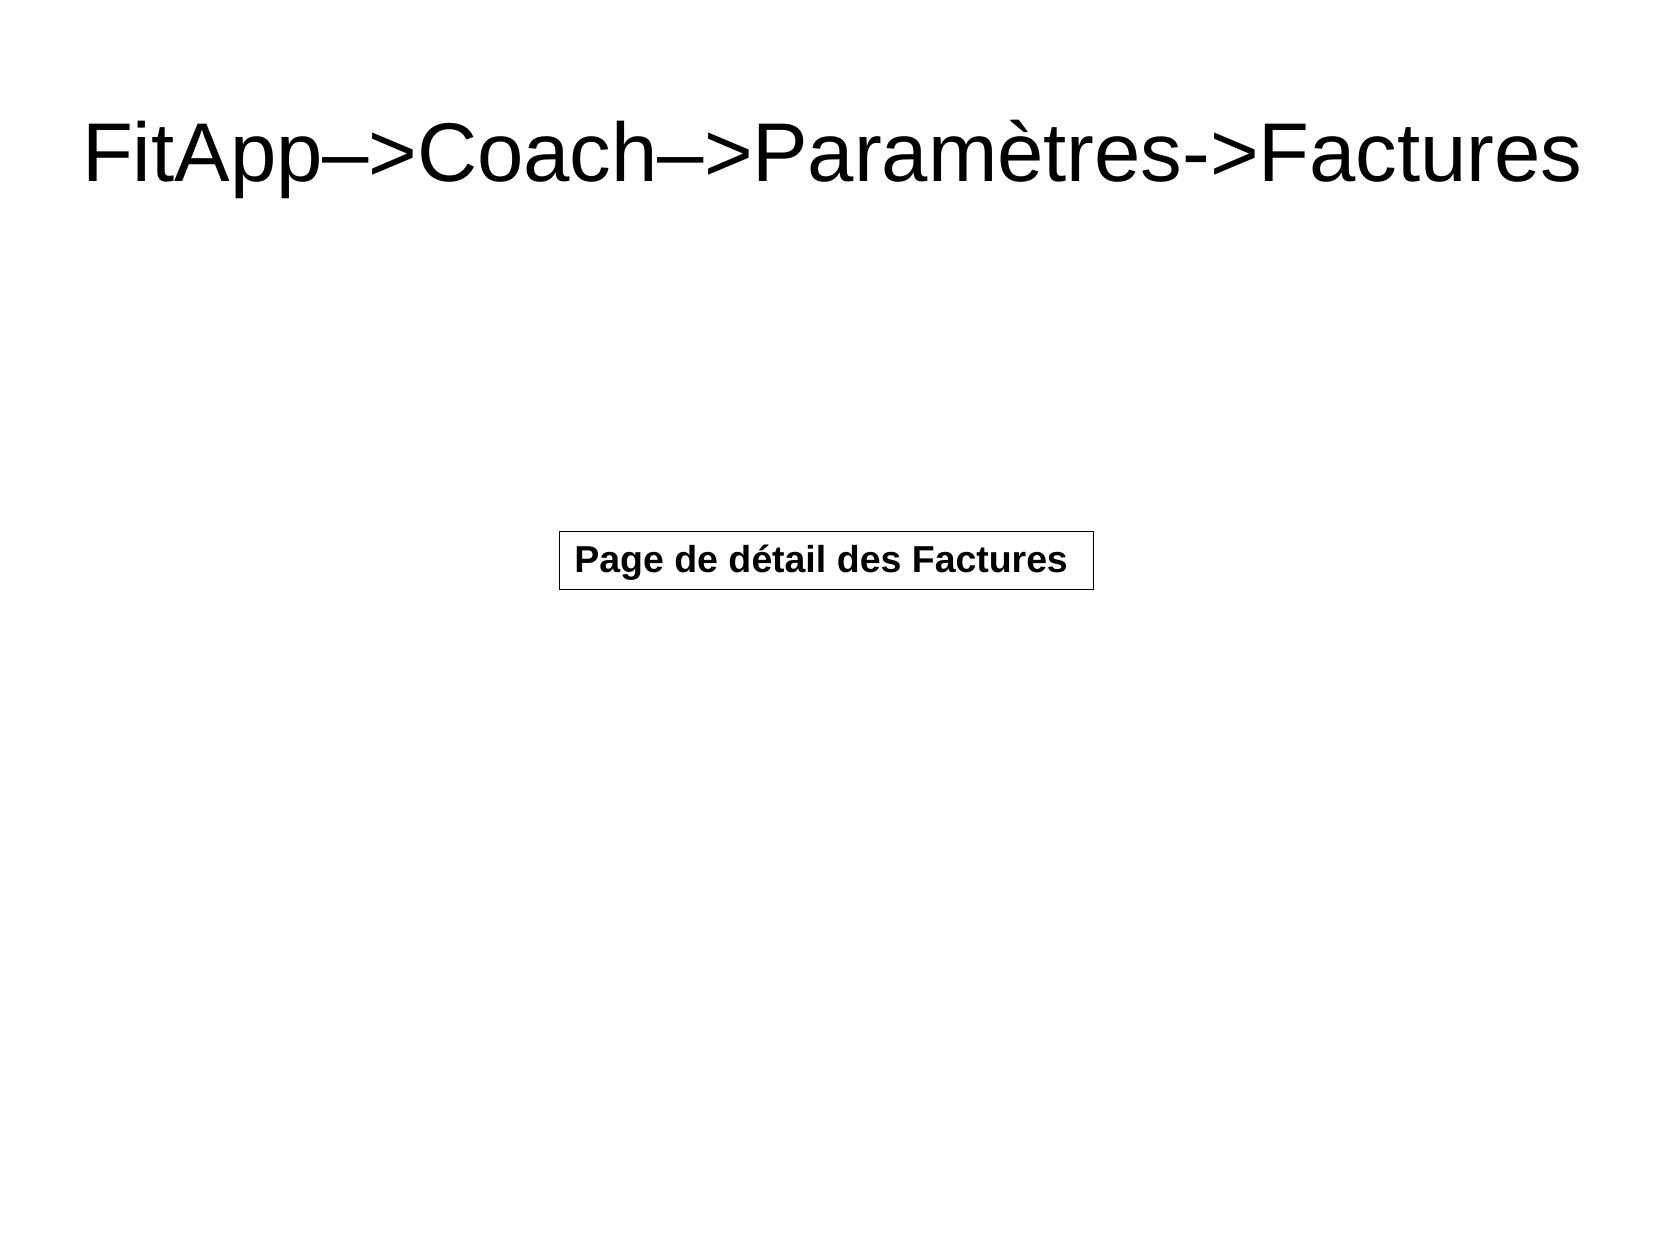

# FitApp–>Coach–>Paramètres->Factures
Page de détail des Factures